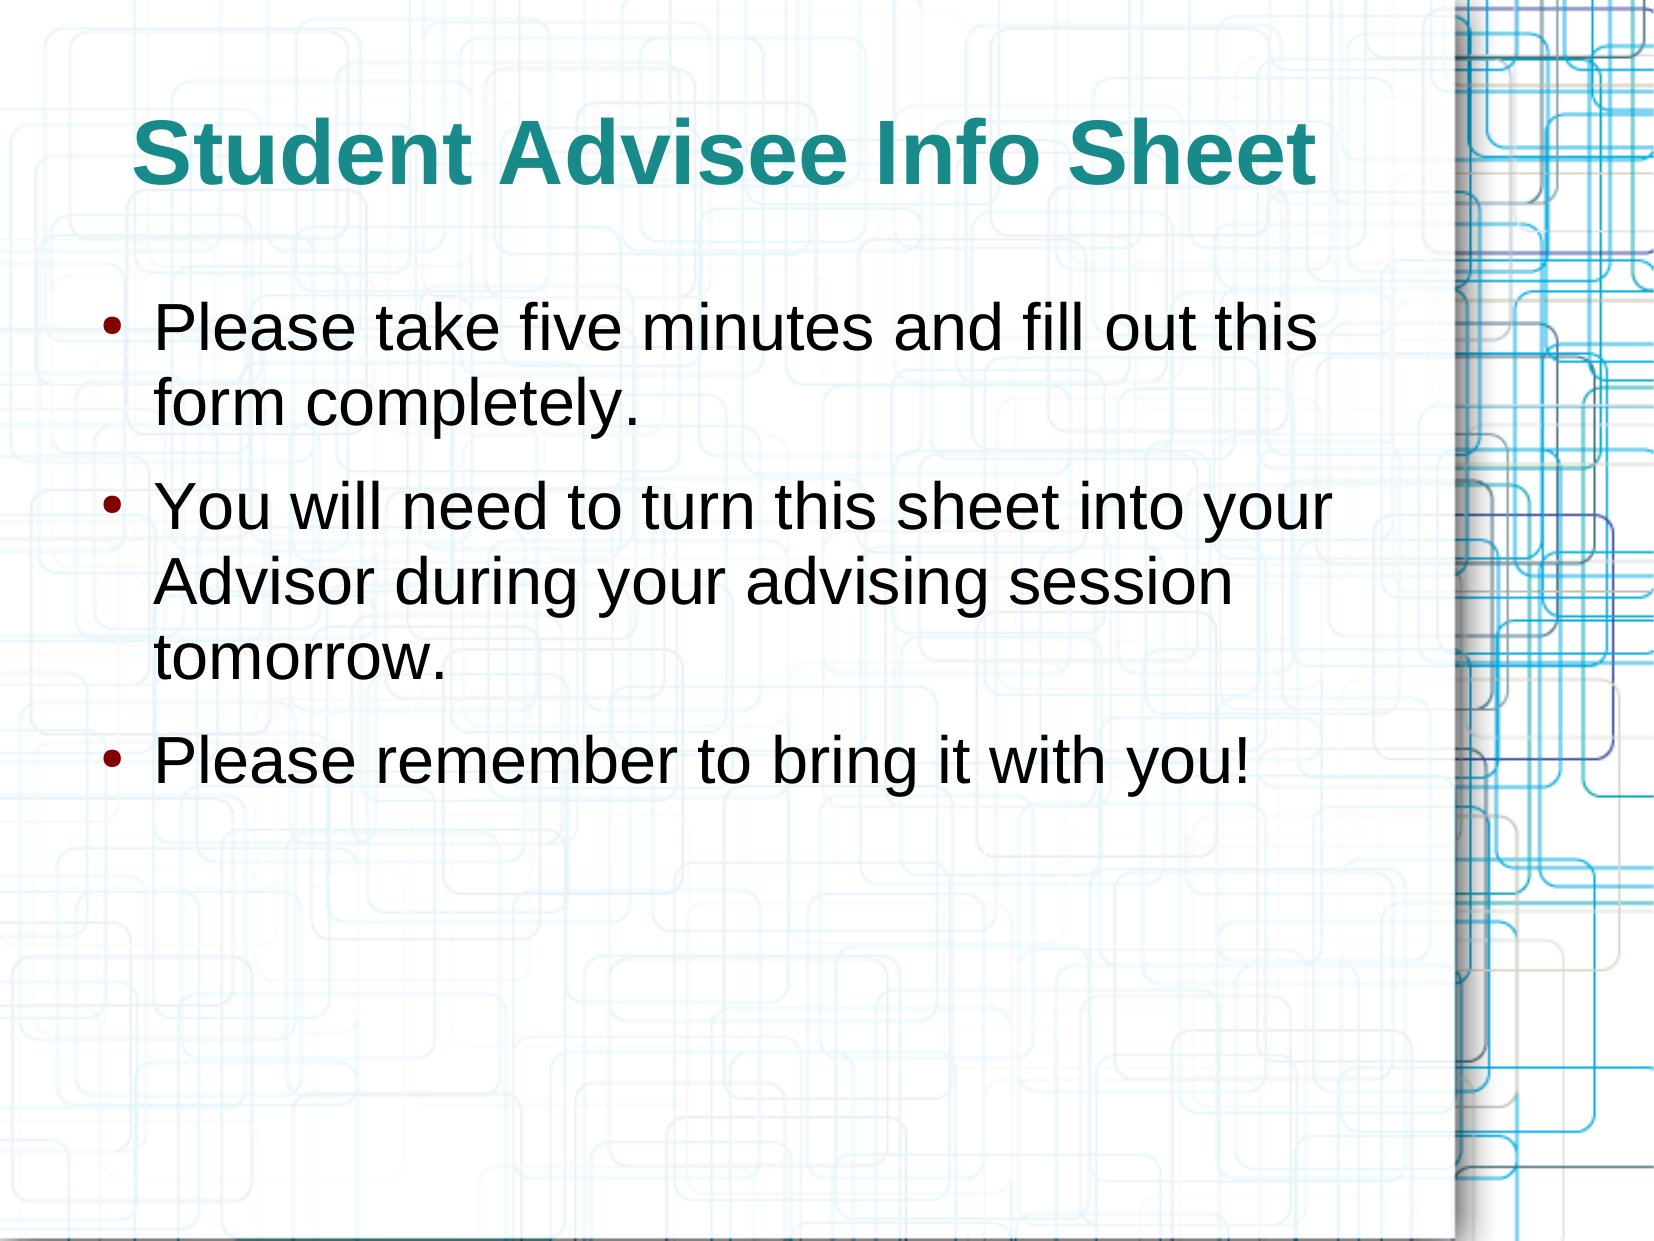

# Student Advisee Info Sheet
Please take five minutes and fill out this form completely.
You will need to turn this sheet into your Advisor during your advising session tomorrow.
Please remember to bring it with you!